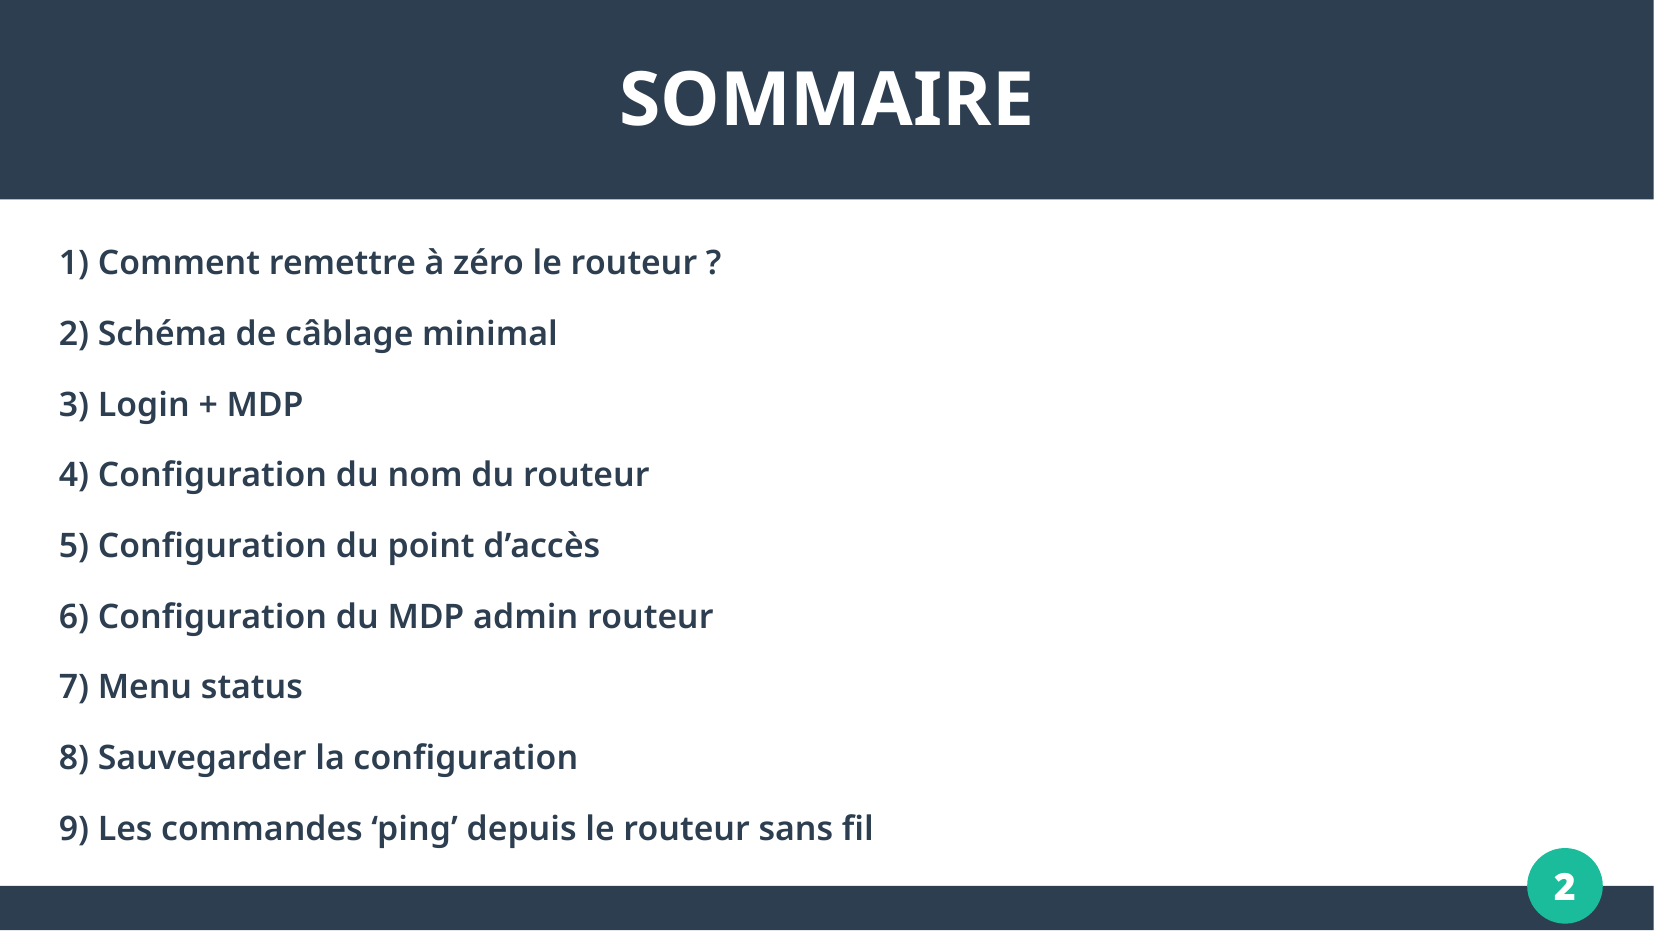

# SOMMAIRE
1) Comment remettre à zéro le routeur ?
2) Schéma de câblage minimal
3) Login + MDP
4) Configuration du nom du routeur
5) Configuration du point d’accès
6) Configuration du MDP admin routeur
7) Menu status
8) Sauvegarder la configuration
9) Les commandes ‘ping’ depuis le routeur sans fil